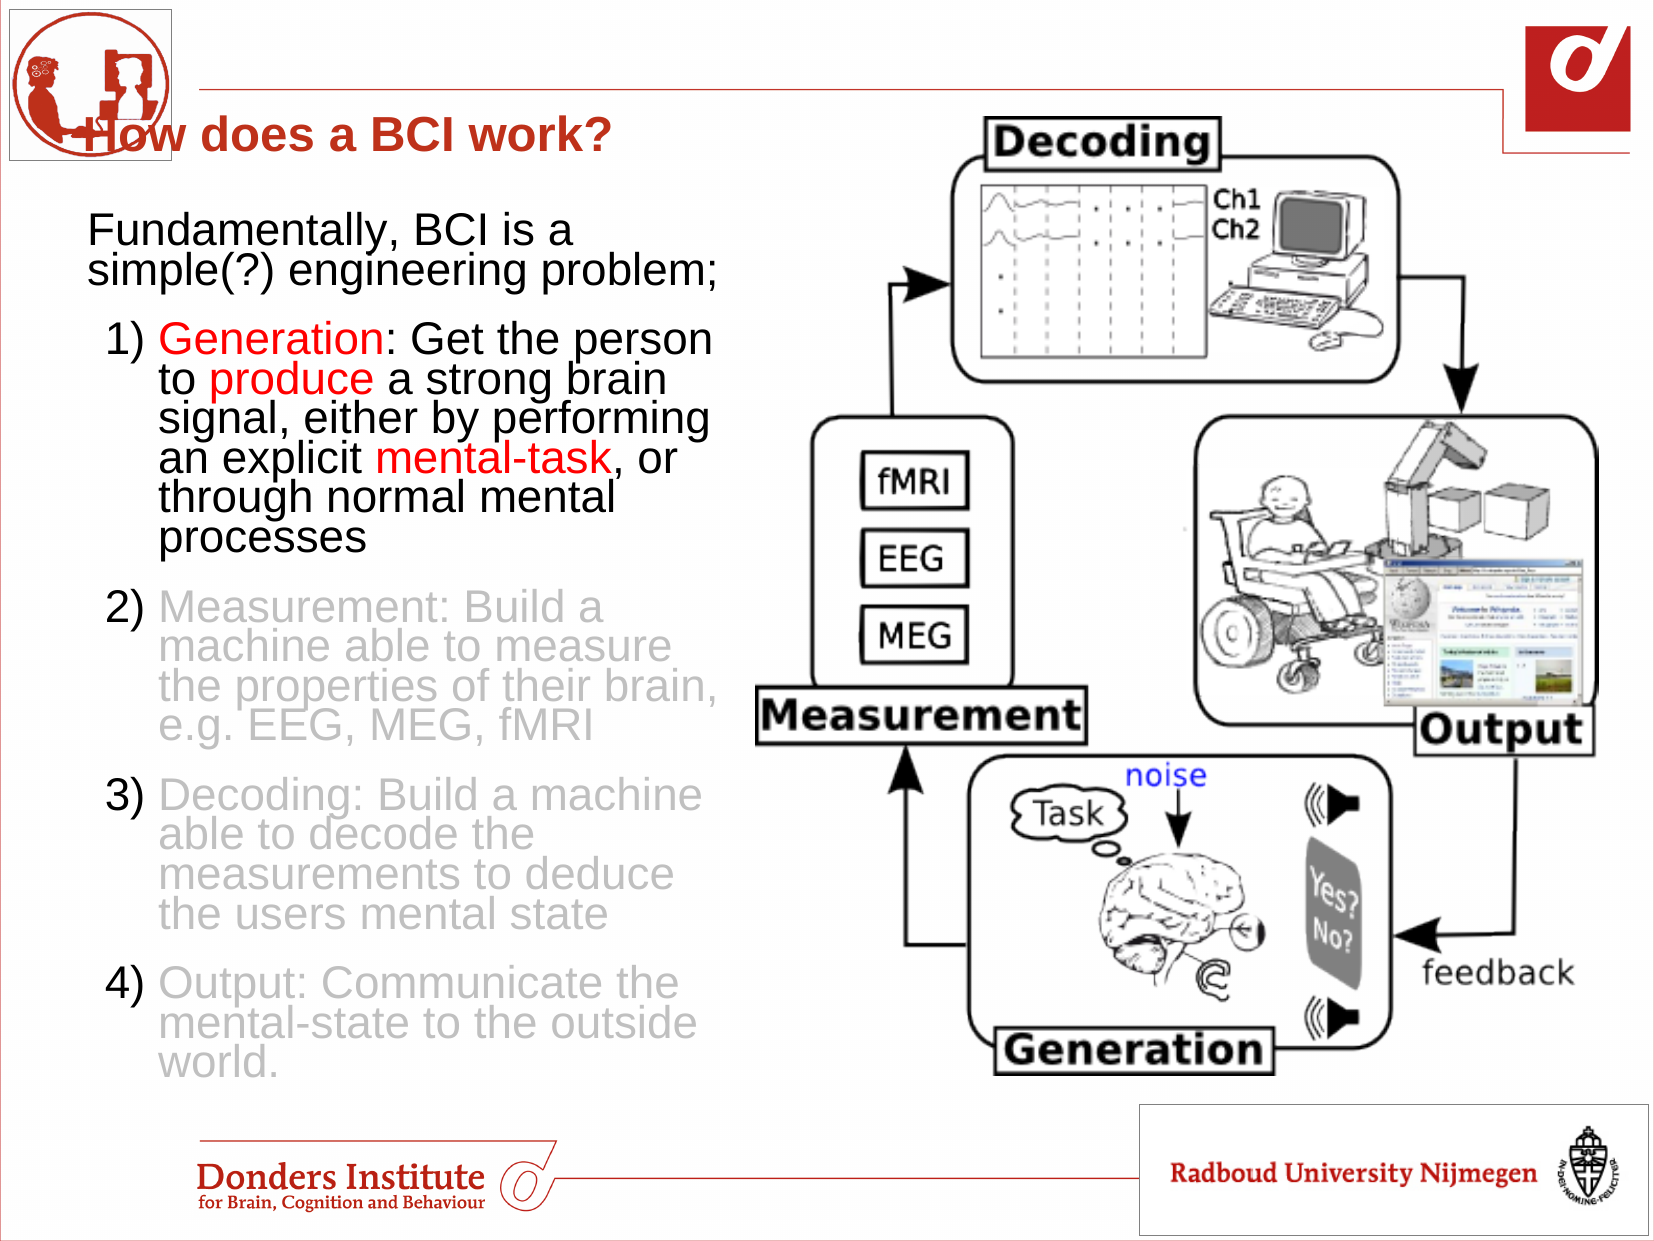

# How does a BCI work?
Fundamentally, BCI is a simple(?) engineering problem;
Generation: Get the person to produce a strong brain signal, either by performing an explicit mental-task, or through normal mental processes
Measurement: Build a machine able to measure the properties of their brain, e.g. EEG, MEG, fMRI
Decoding: Build a machine able to decode the measurements to deduce the users mental state
Output: Communicate the mental-state to the outside world.